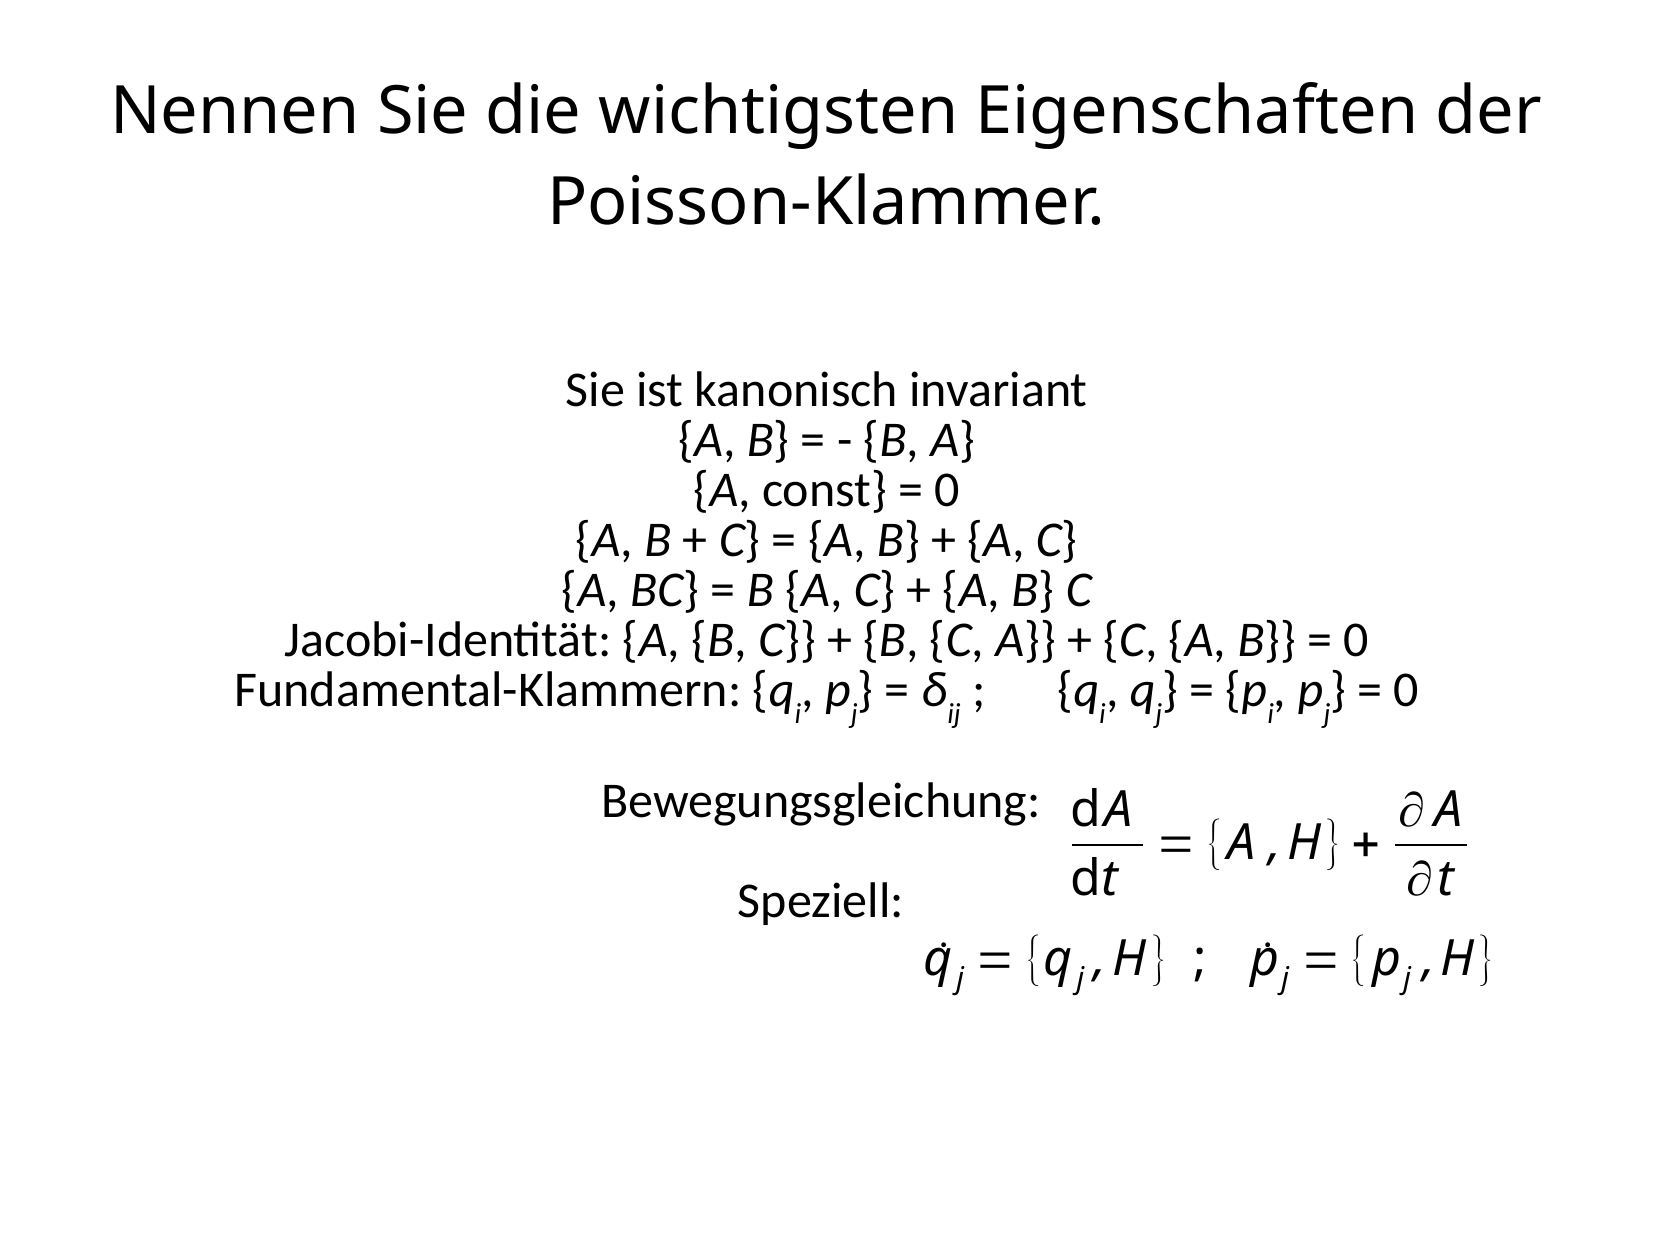

# Nennen Sie die wichtigsten Eigenschaften der Poisson-Klammer.
Sie ist kanonisch invariant
{A, B} = - {B, A}
{A, const} = 0
{A, B + C} = {A, B} + {A, C}
{A, BC} = B {A, C} + {A, B} C
Jacobi-Identität: {A, {B, C}} + {B, {C, A}} + {C, {A, B}} = 0
Fundamental-Klammern: {qi, pj} = δij ; 	 {qi, qj} = {pi, pj} = 0
Bewegungsgleichung:
Speziell: